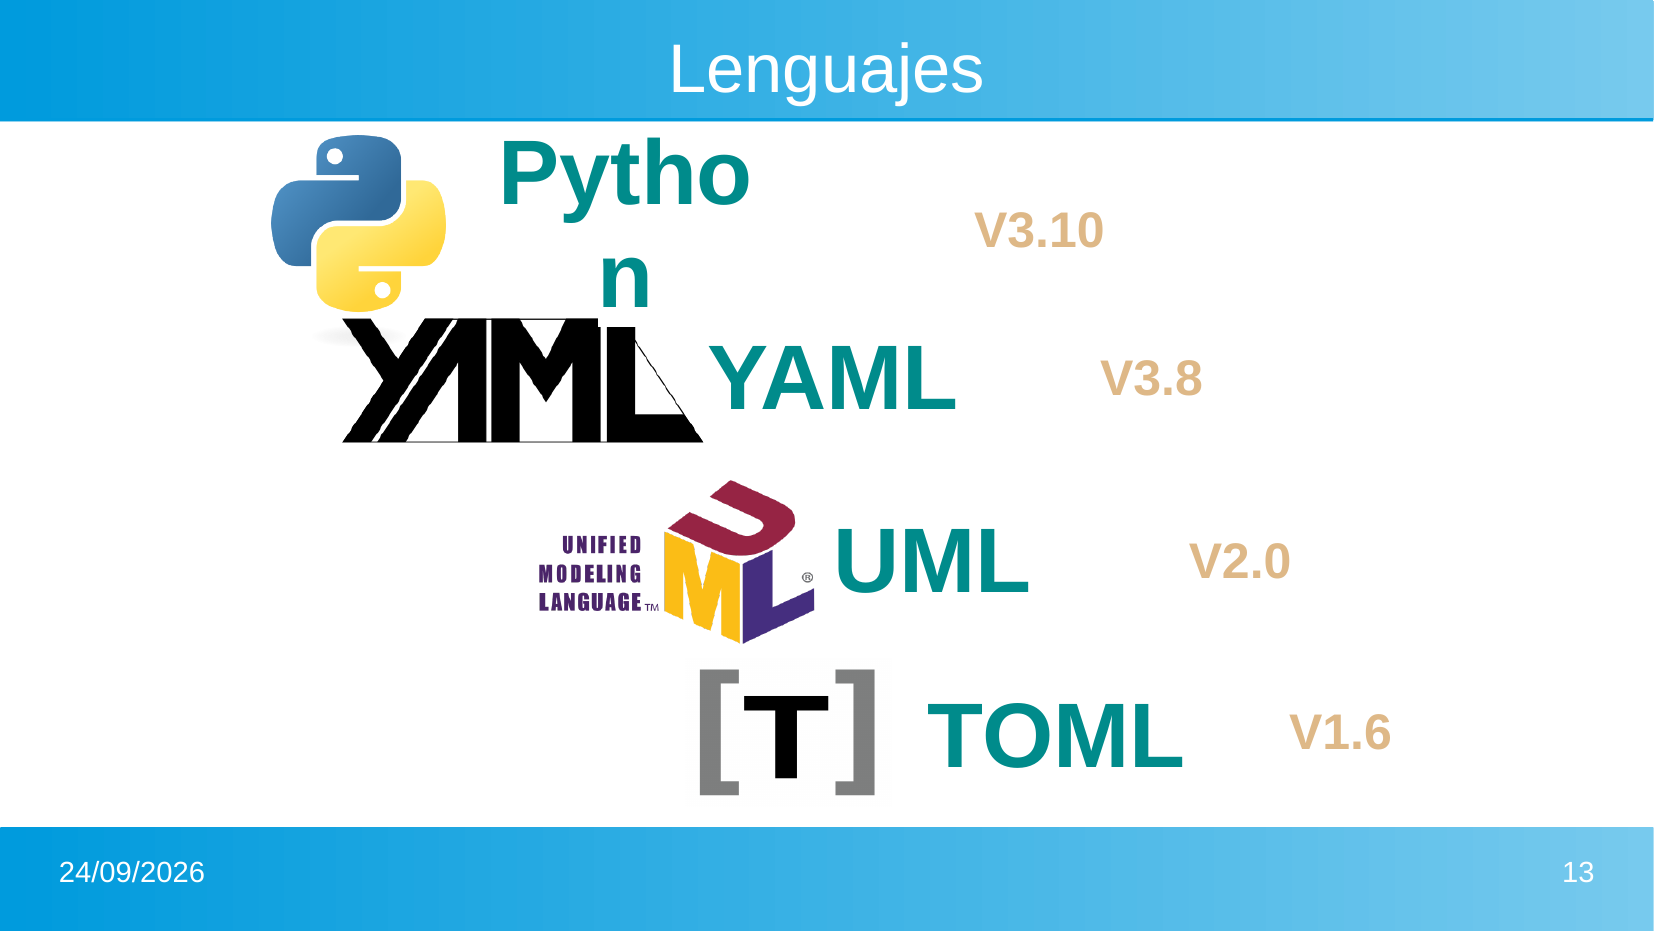

# Lenguajes
Python
Python
V3.10
YAML
V3.8
UML
V2.0
V1.6
TOML
13